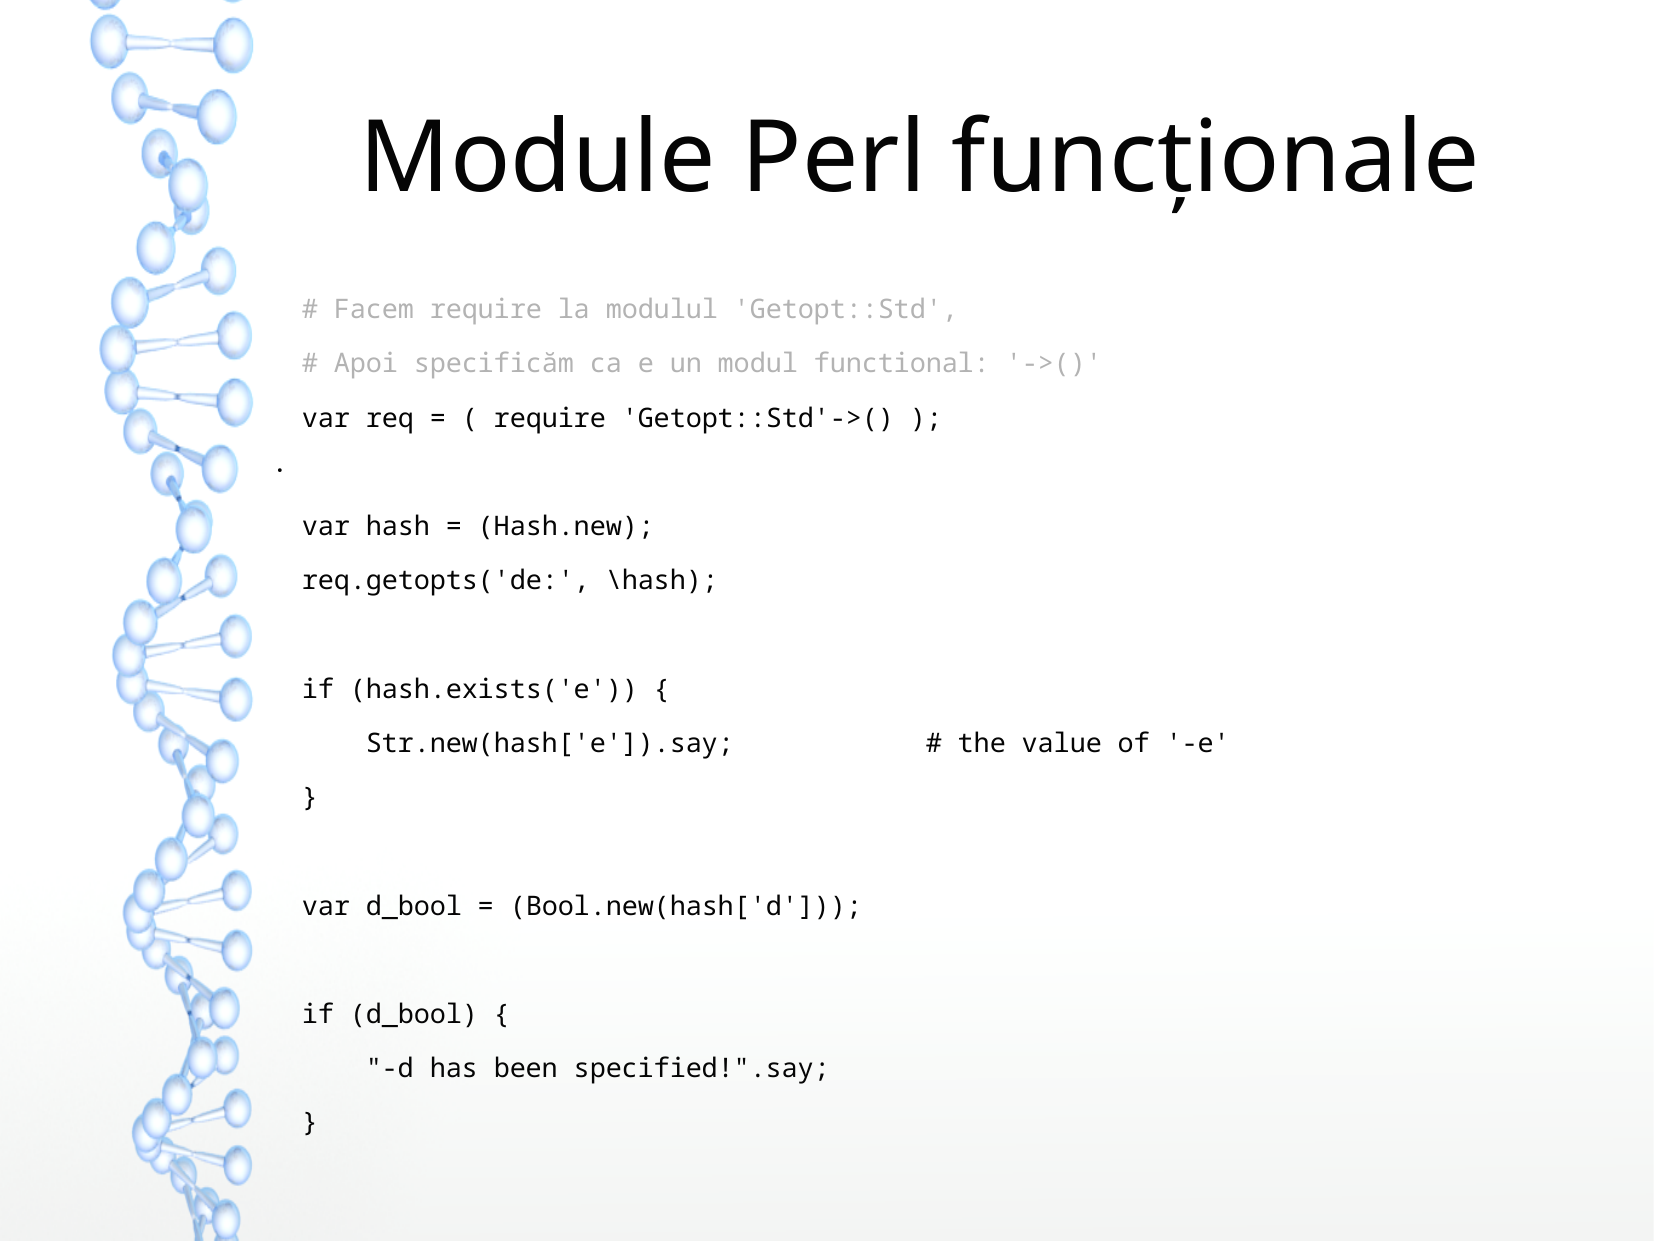

# Module Perl funcționale
# Facem require la modulul 'Getopt::Std',
# Apoi specificăm ca e un modul functional: '->()'
var req = ( require 'Getopt::Std'->() );
var hash = (Hash.new);
req.getopts('de:', \hash);
if (hash.exists('e')) {
 Str.new(hash['e']).say; # the value of '-e'
}
var d_bool = (Bool.new(hash['d']));
if (d_bool) {
 "-d has been specified!".say;
}